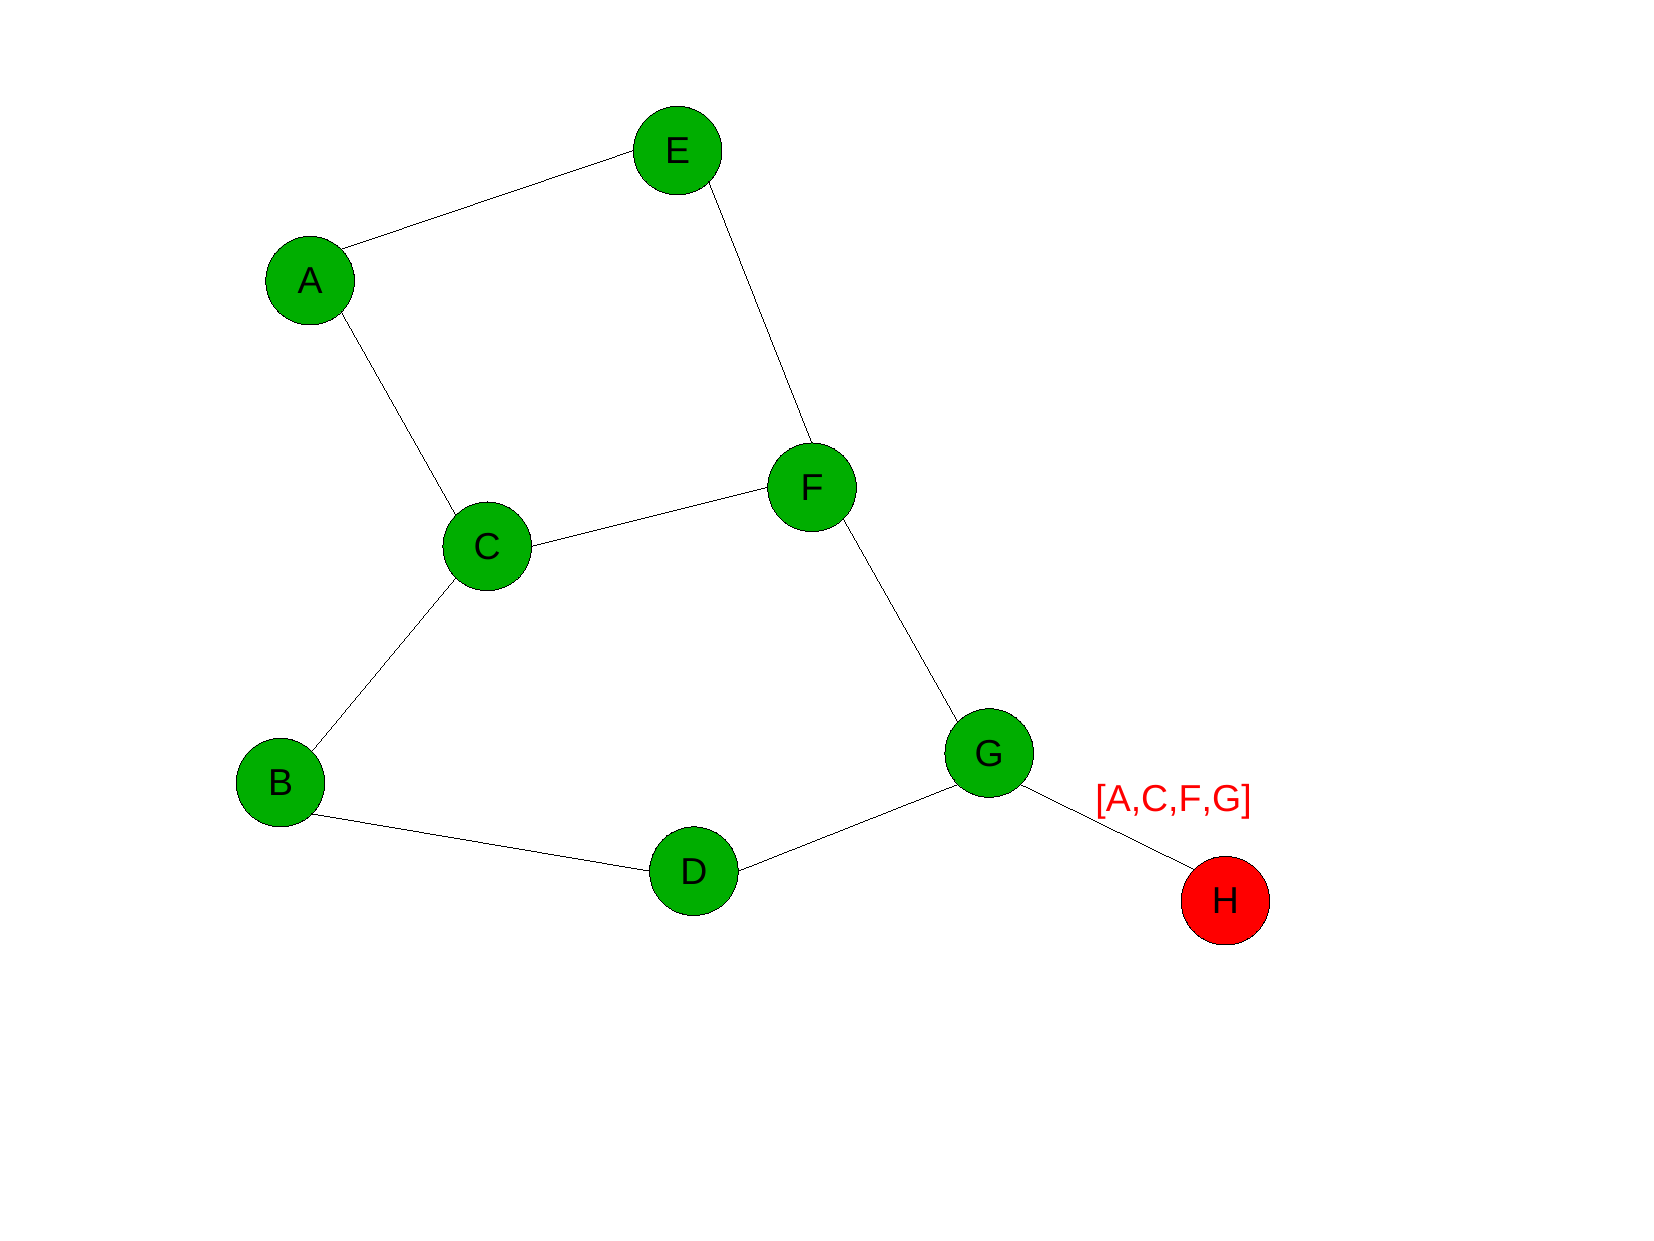

E
A
F
C
G
B
[A,C,F,G]
D
H